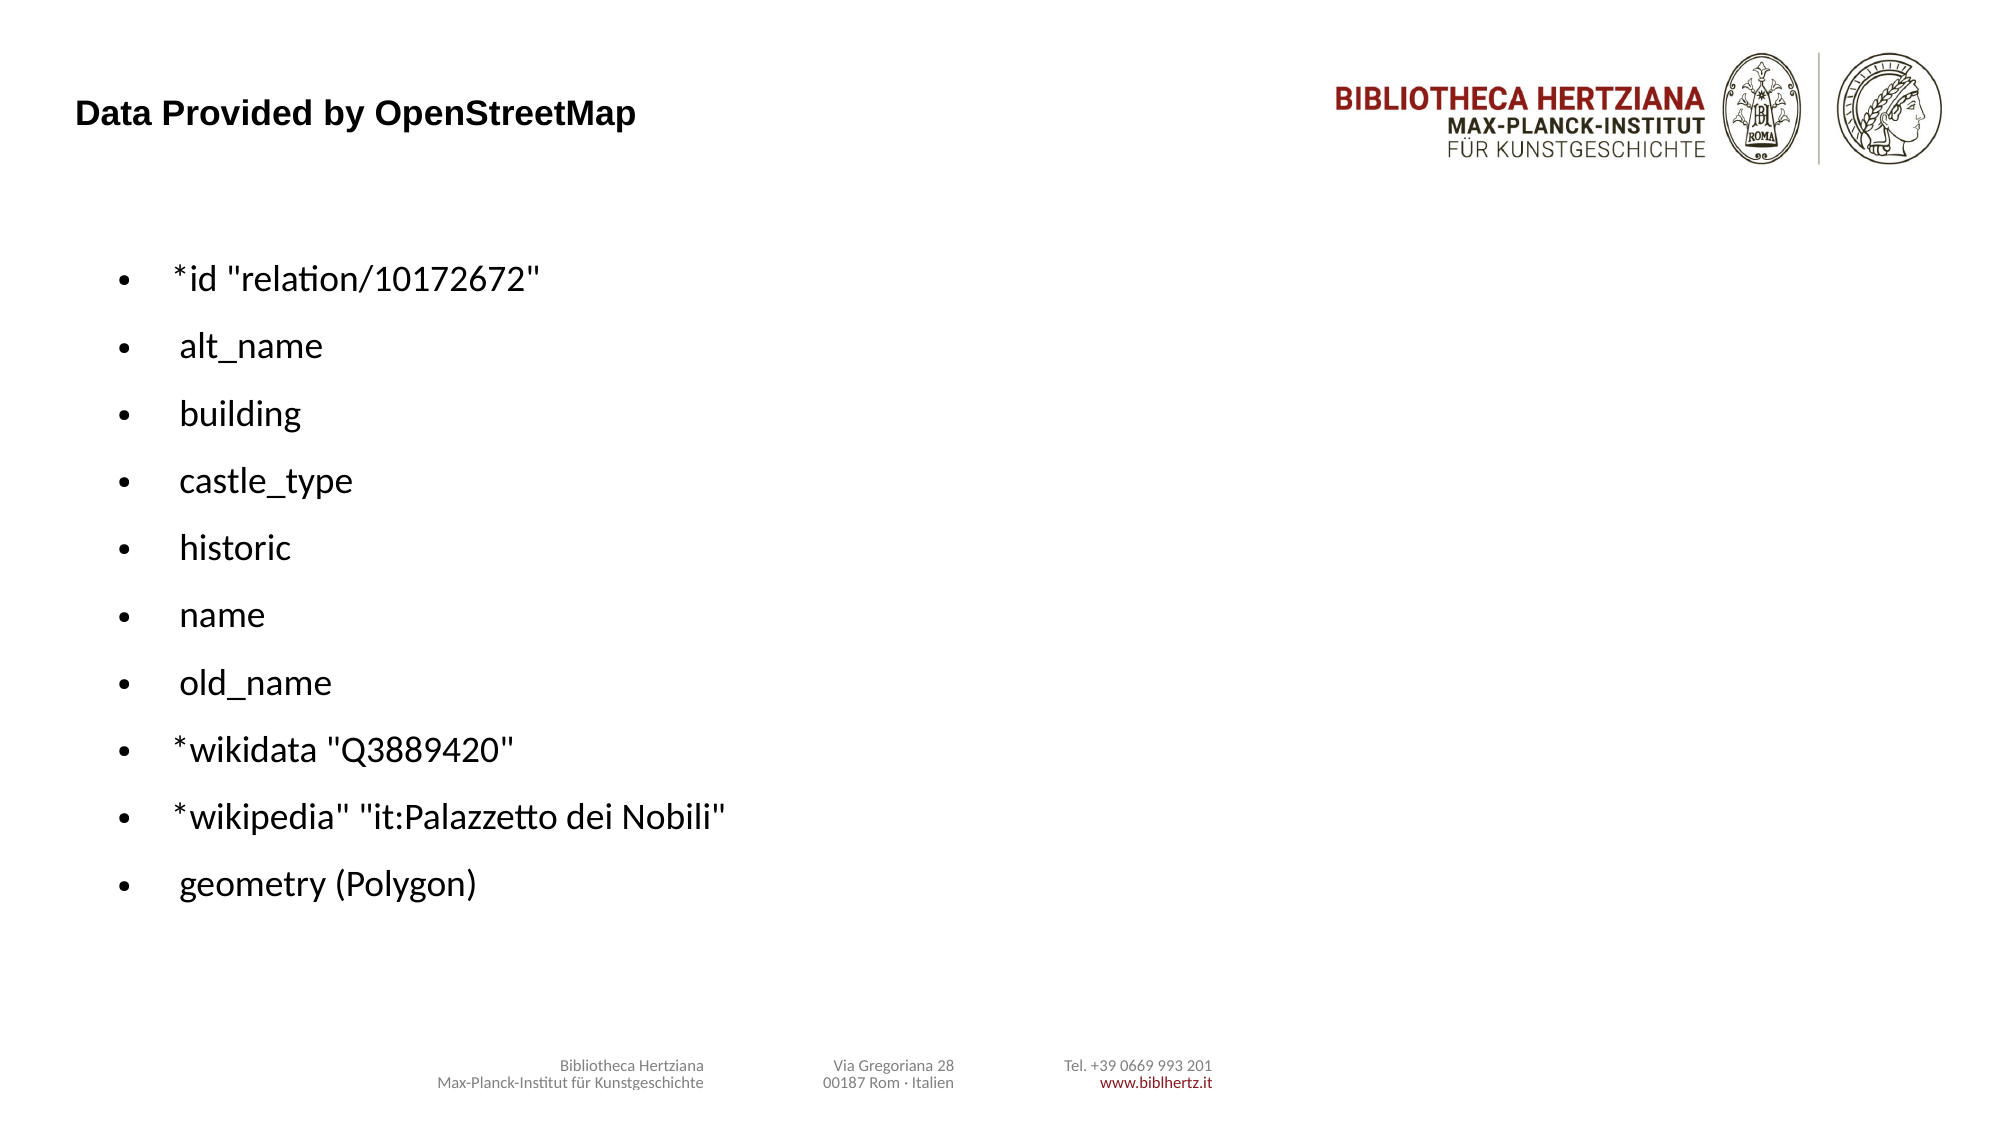

# Data Provided by OpenStreetMap
*id "relation/10172672"
 alt_name
 building
 castle_type
 historic
 name
 old_name
*wikidata "Q3889420"
*wikipedia" "it:Palazzetto dei Nobili"
 geometry (Polygon)